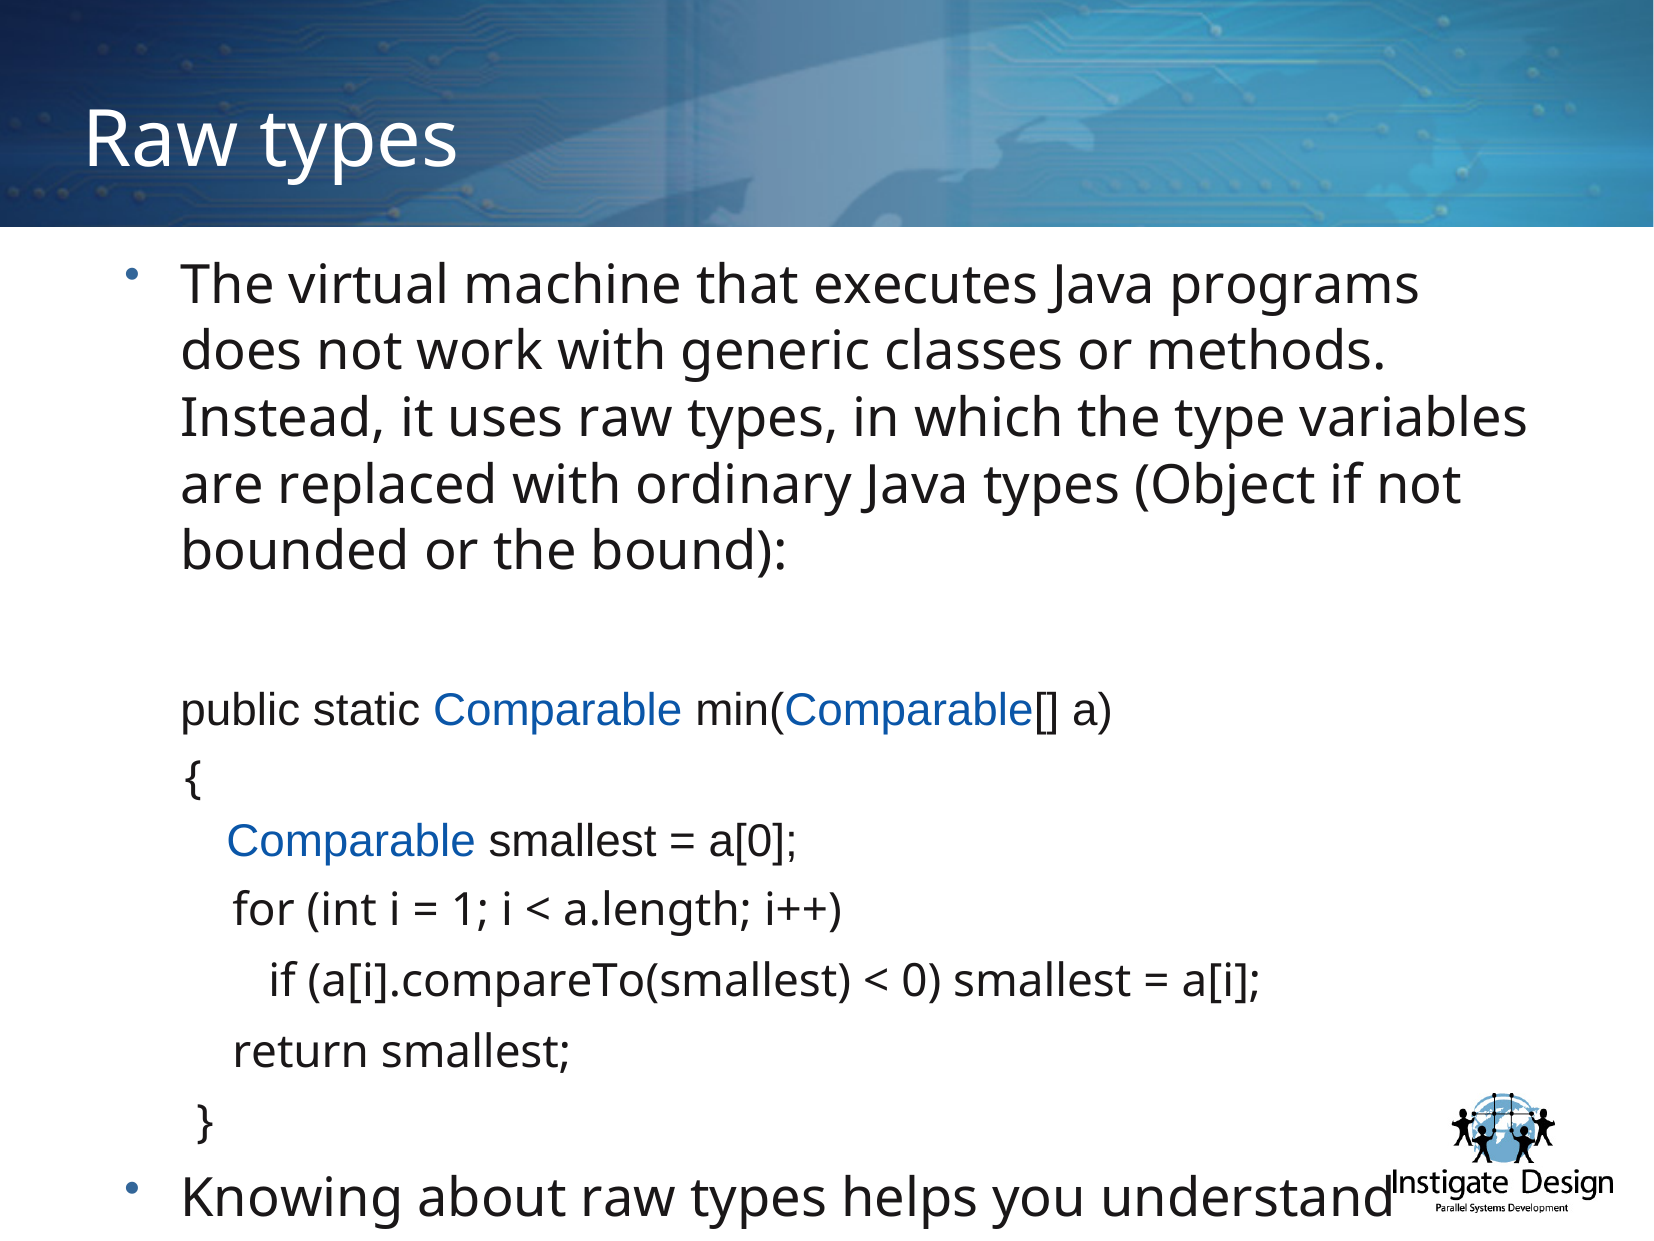

# Raw types
The virtual machine that executes Java programs does not work with generic classes or methods. Instead, it uses raw types, in which the type variables are replaced with ordinary Java types (Object if not bounded or the bound):
public static Comparable min(Comparable[] a)
 {
 Comparable smallest = a[0];
 for (int i = 1; i < a.length; i++)
 if (a[i].compareTo(smallest) < 0) smallest = a[i];
 return smallest;
 }
Knowing about raw types helps you understand limitations of Java generics. For example, you cannot replace type variables with primitive types.